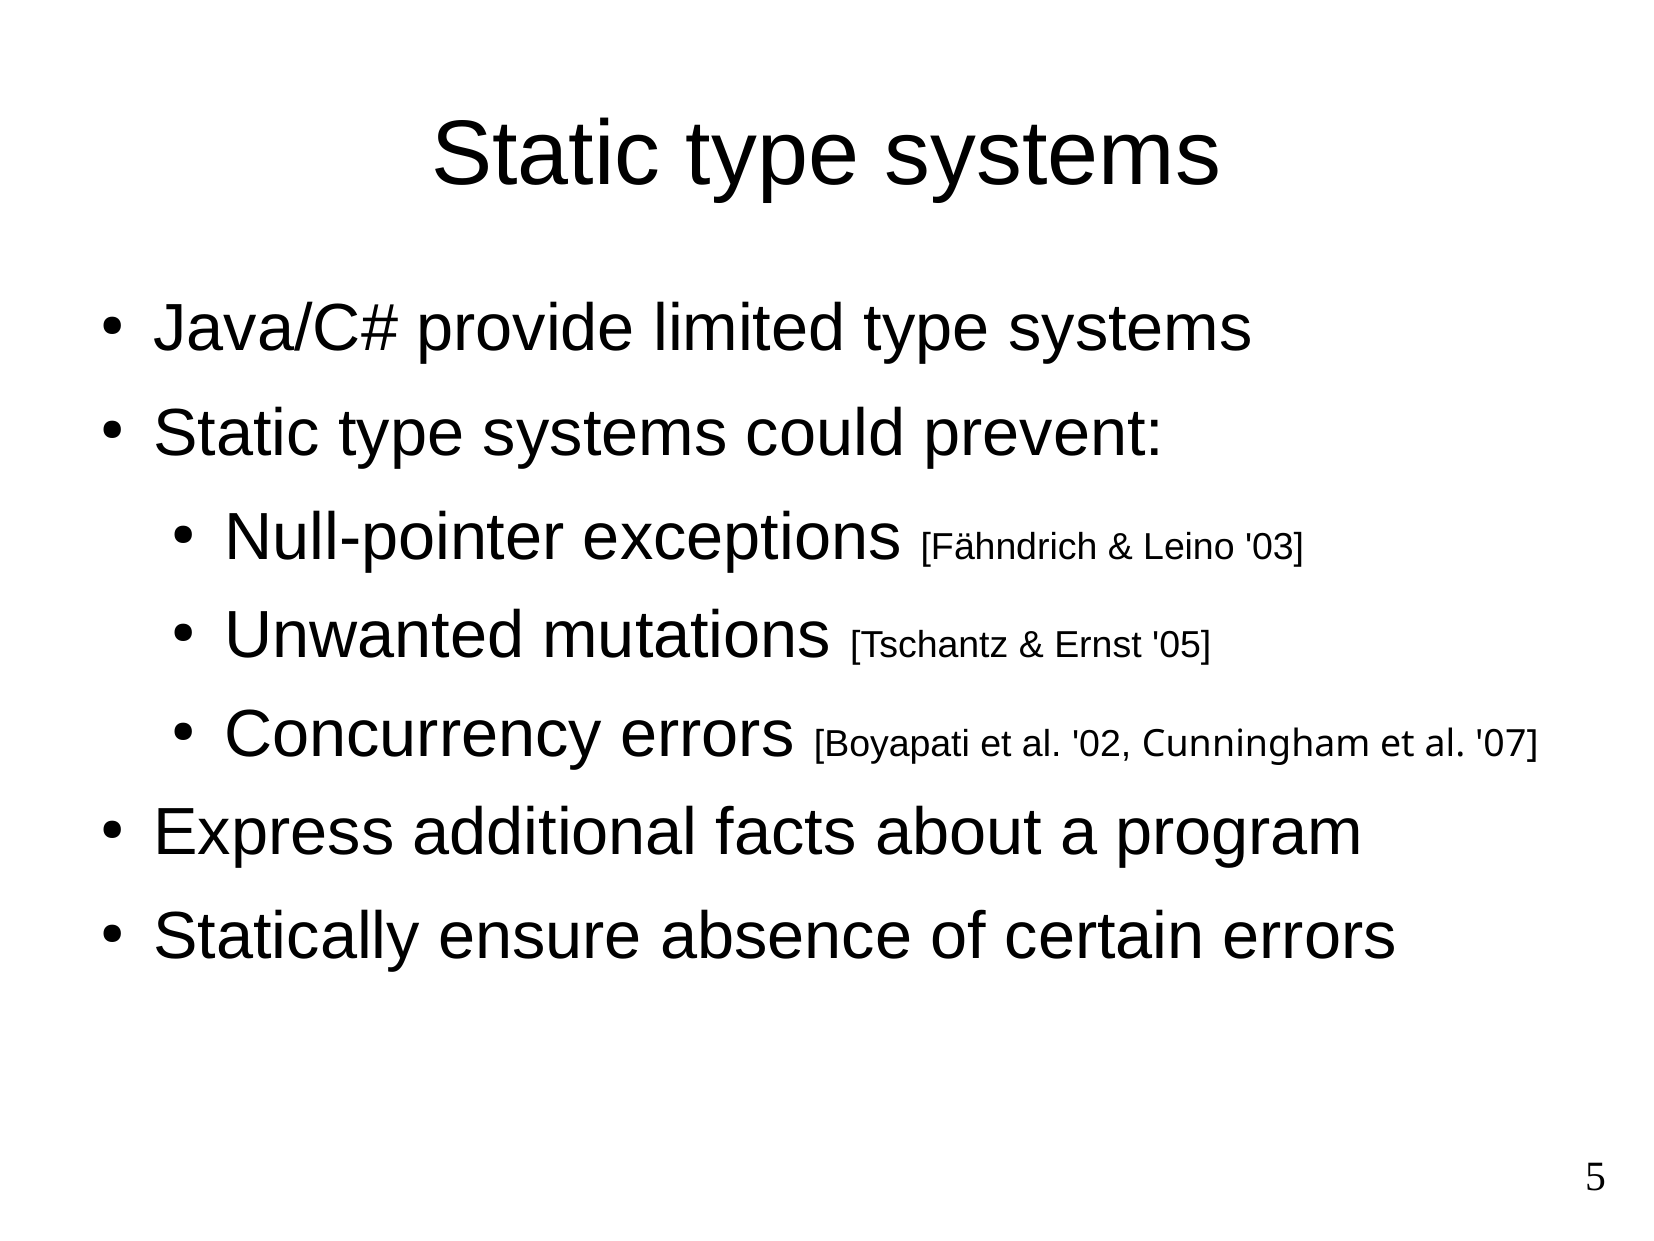

# Static type systems
Java/C# provide limited type systems
Static type systems could prevent:
Null-pointer exceptions [Fähndrich & Leino '03]
Unwanted mutations [Tschantz & Ernst '05]
Concurrency errors [Boyapati et al. '02, Cunningham et al. '07]
Express additional facts about a program
Statically ensure absence of certain errors
5